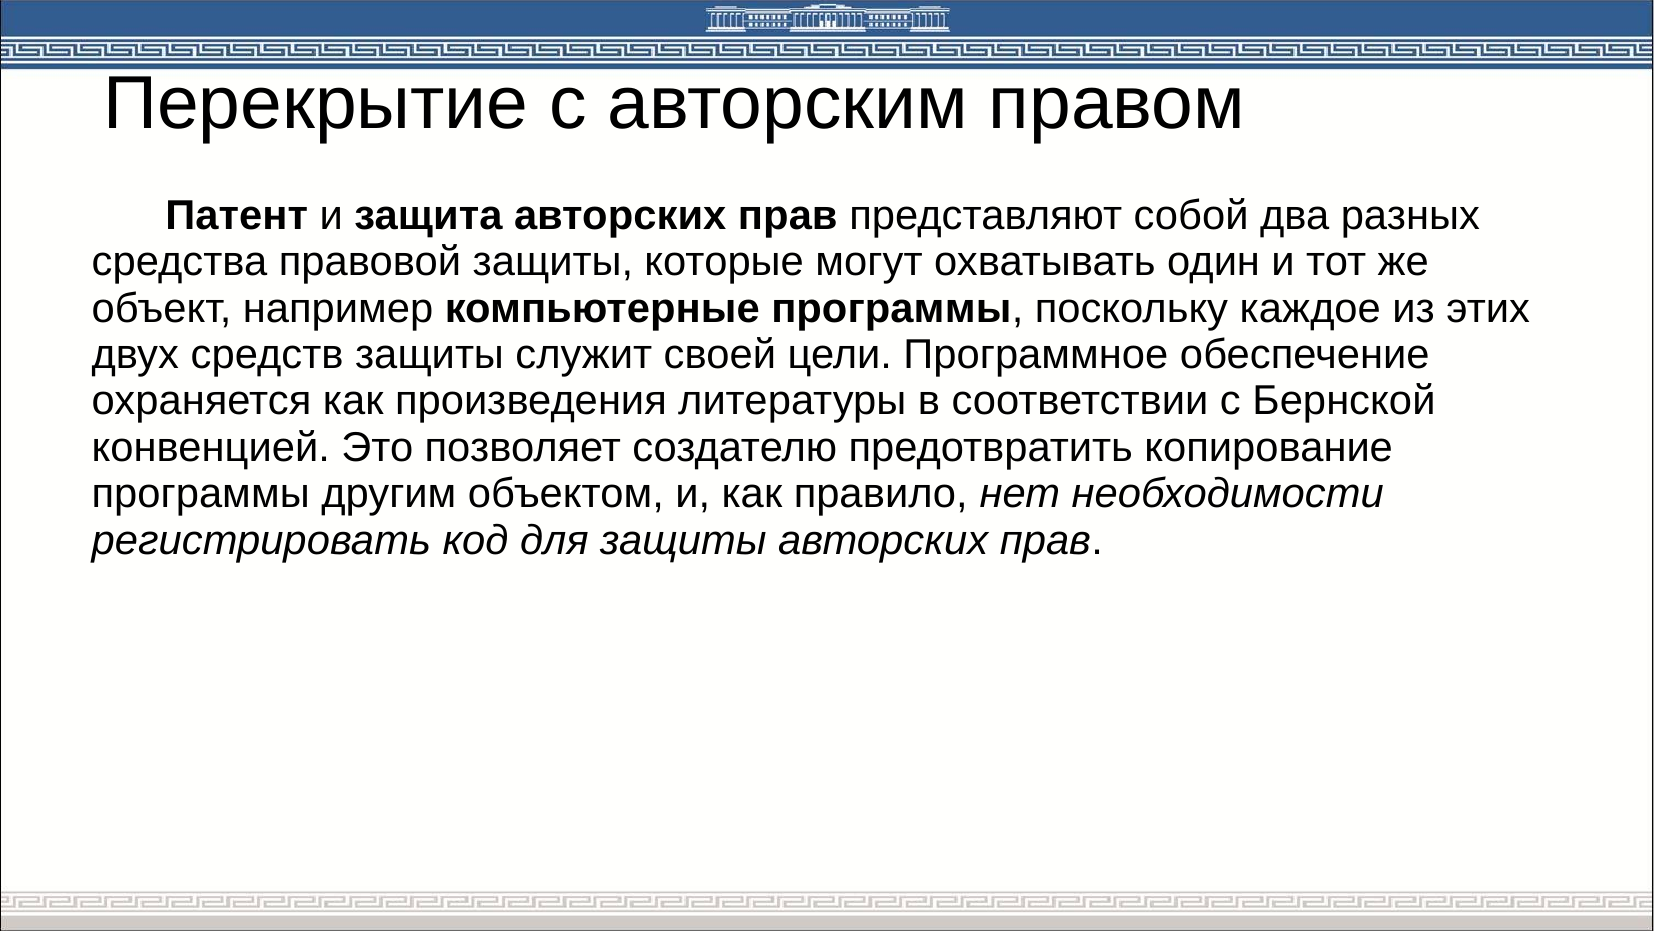

#
Перекрытие с авторским правом
	Патент и защита авторских прав представляют собой два разных средства правовой защиты, которые могут охватывать один и тот же объект, например компьютерные программы, поскольку каждое из этих двух средств защиты служит своей цели. Программное обеспечение охраняется как произведения литературы в соответствии с Бернской конвенцией. Это позволяет создателю предотвратить копирование программы другим объектом, и, как правило, нет необходимости
регистрировать код для защиты авторских прав.